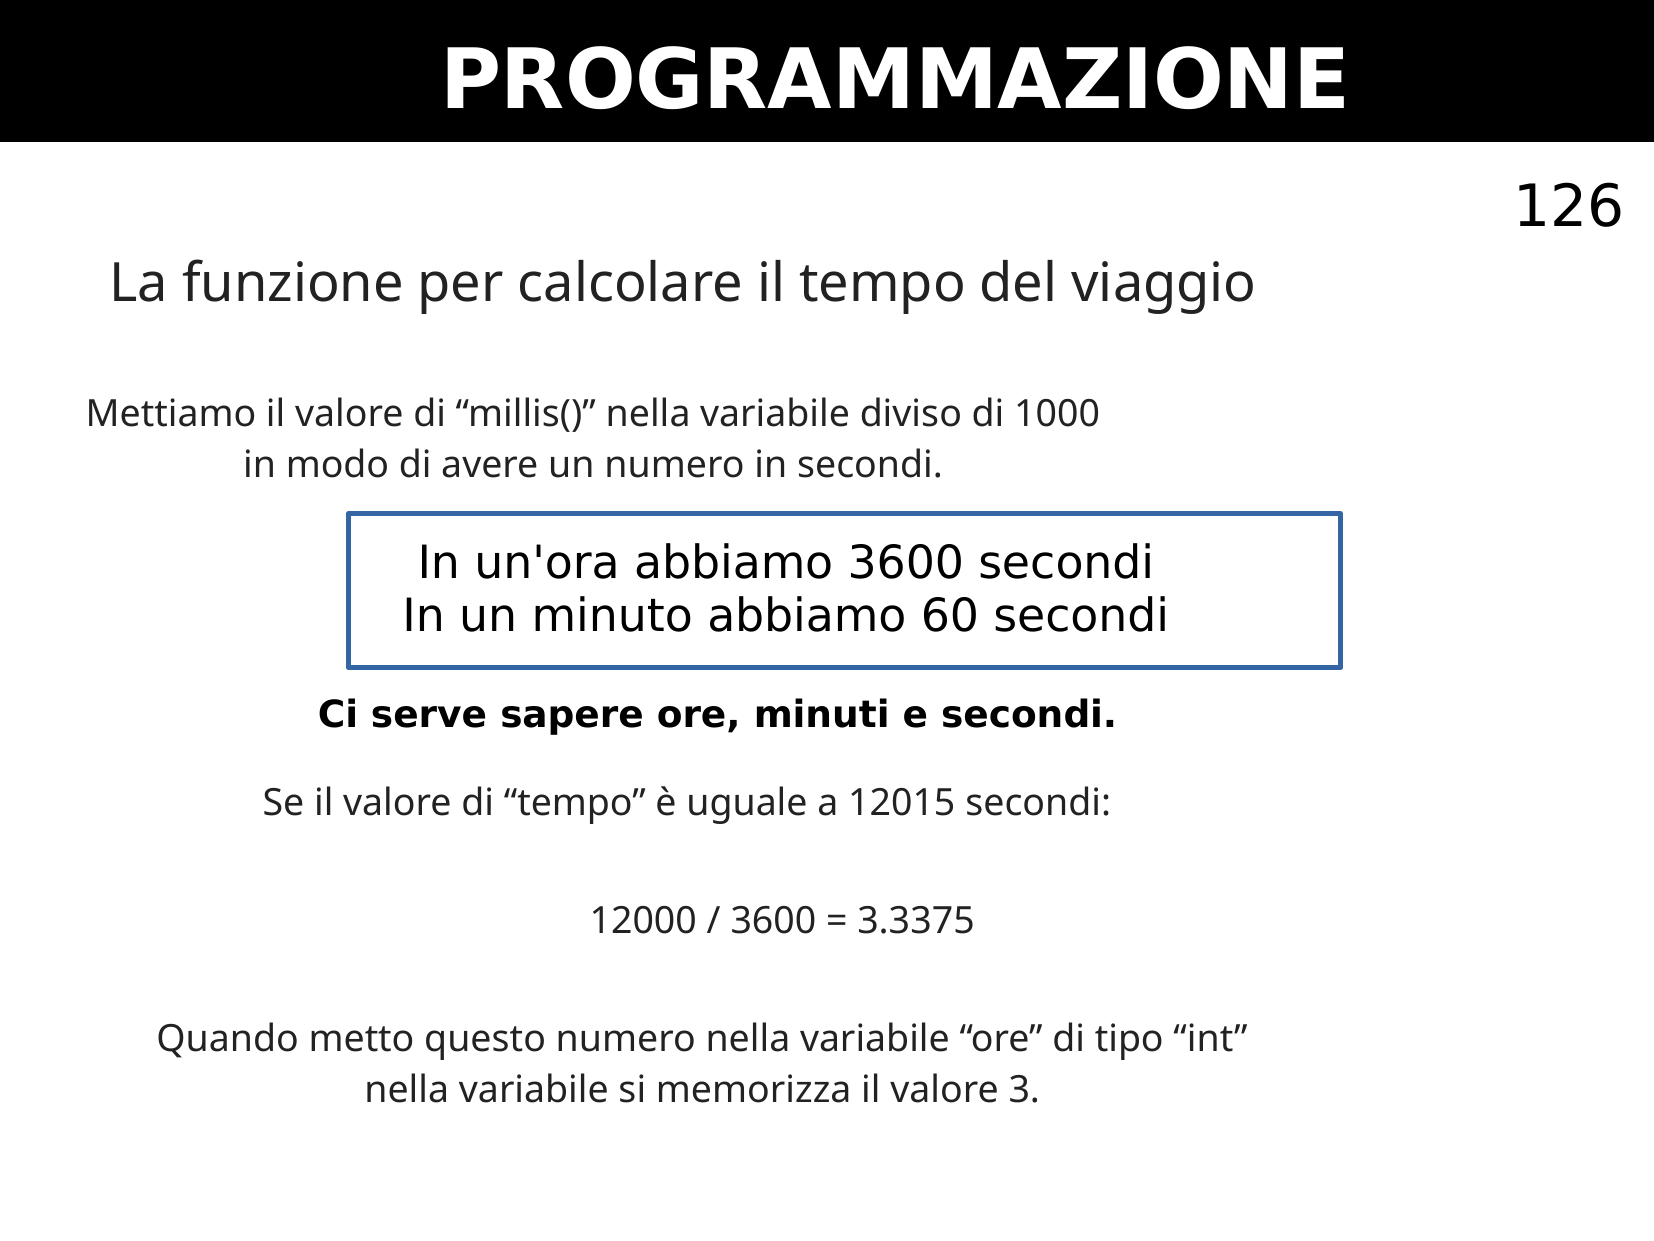

PROGRAMMAZIONE
126
La funzione per calcolare il tempo del viaggio
Mettiamo il valore di “millis()” nella variabile diviso di 1000
in modo di avere un numero in secondi.
In un'ora abbiamo 3600 secondi
In un minuto abbiamo 60 secondi
Ci serve sapere ore, minuti e secondi.
Se il valore di “tempo” è uguale a 12015 secondi:
12000 / 3600 = 3.3375
Quando metto questo numero nella variabile “ore” di tipo “int”
nella variabile si memorizza il valore 3.